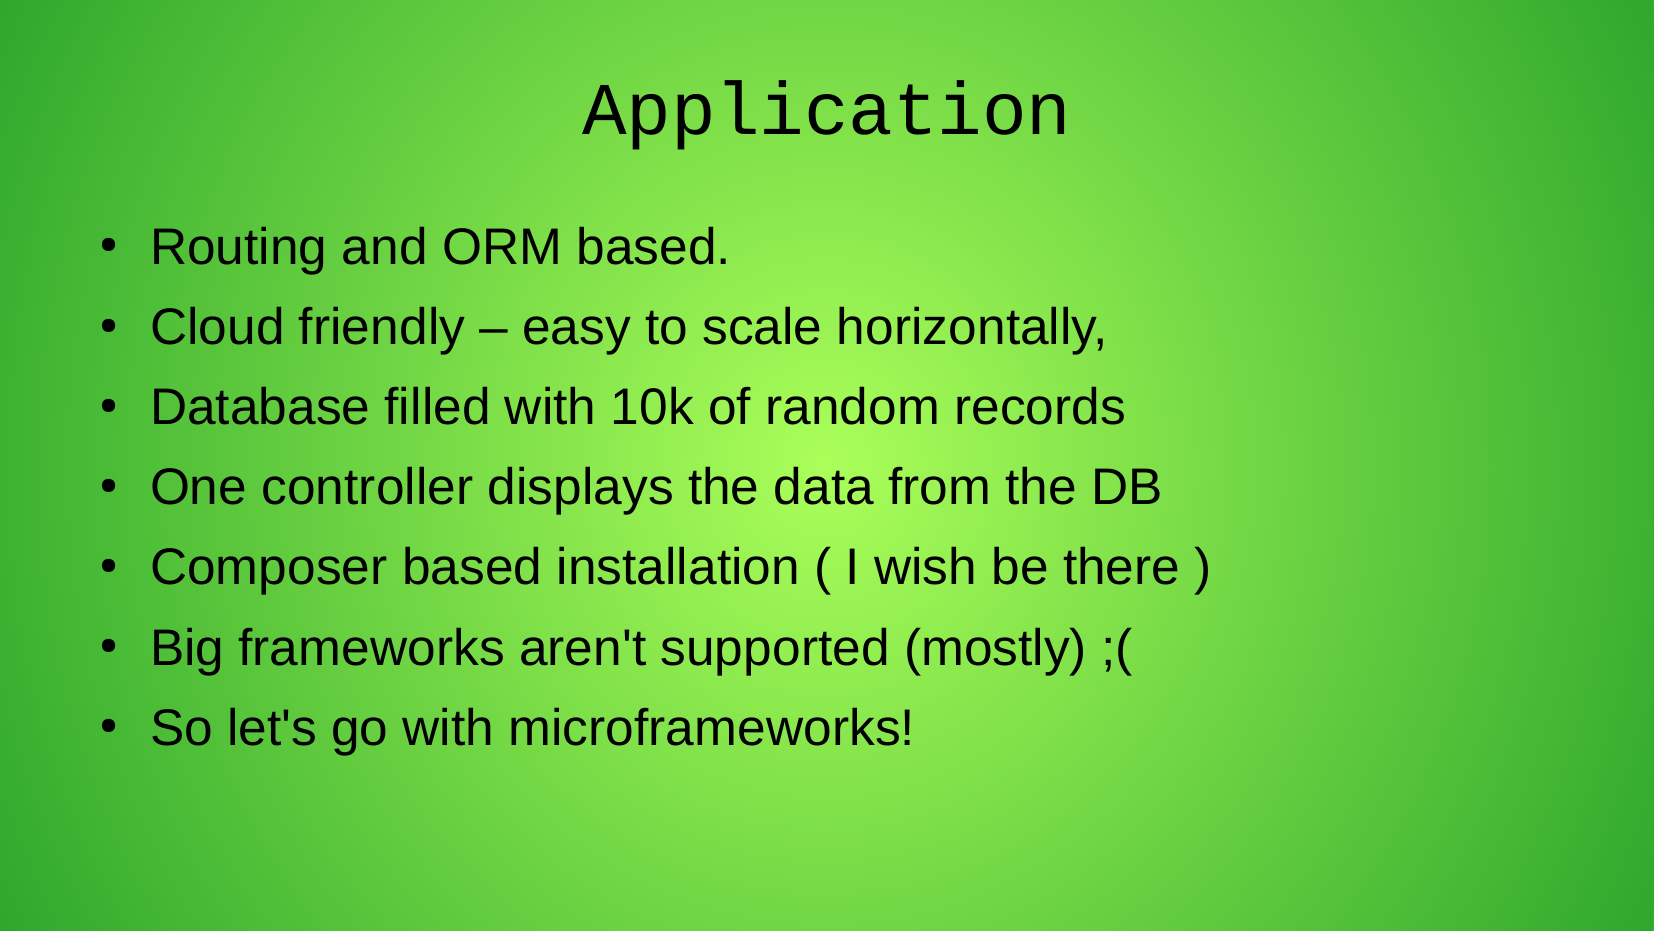

# Application
Routing and ORM based.
Cloud friendly – easy to scale horizontally,
Database filled with 10k of random records
One controller displays the data from the DB
Composer based installation ( I wish be there )
Big frameworks aren't supported (mostly) ;(
So let's go with microframeworks!